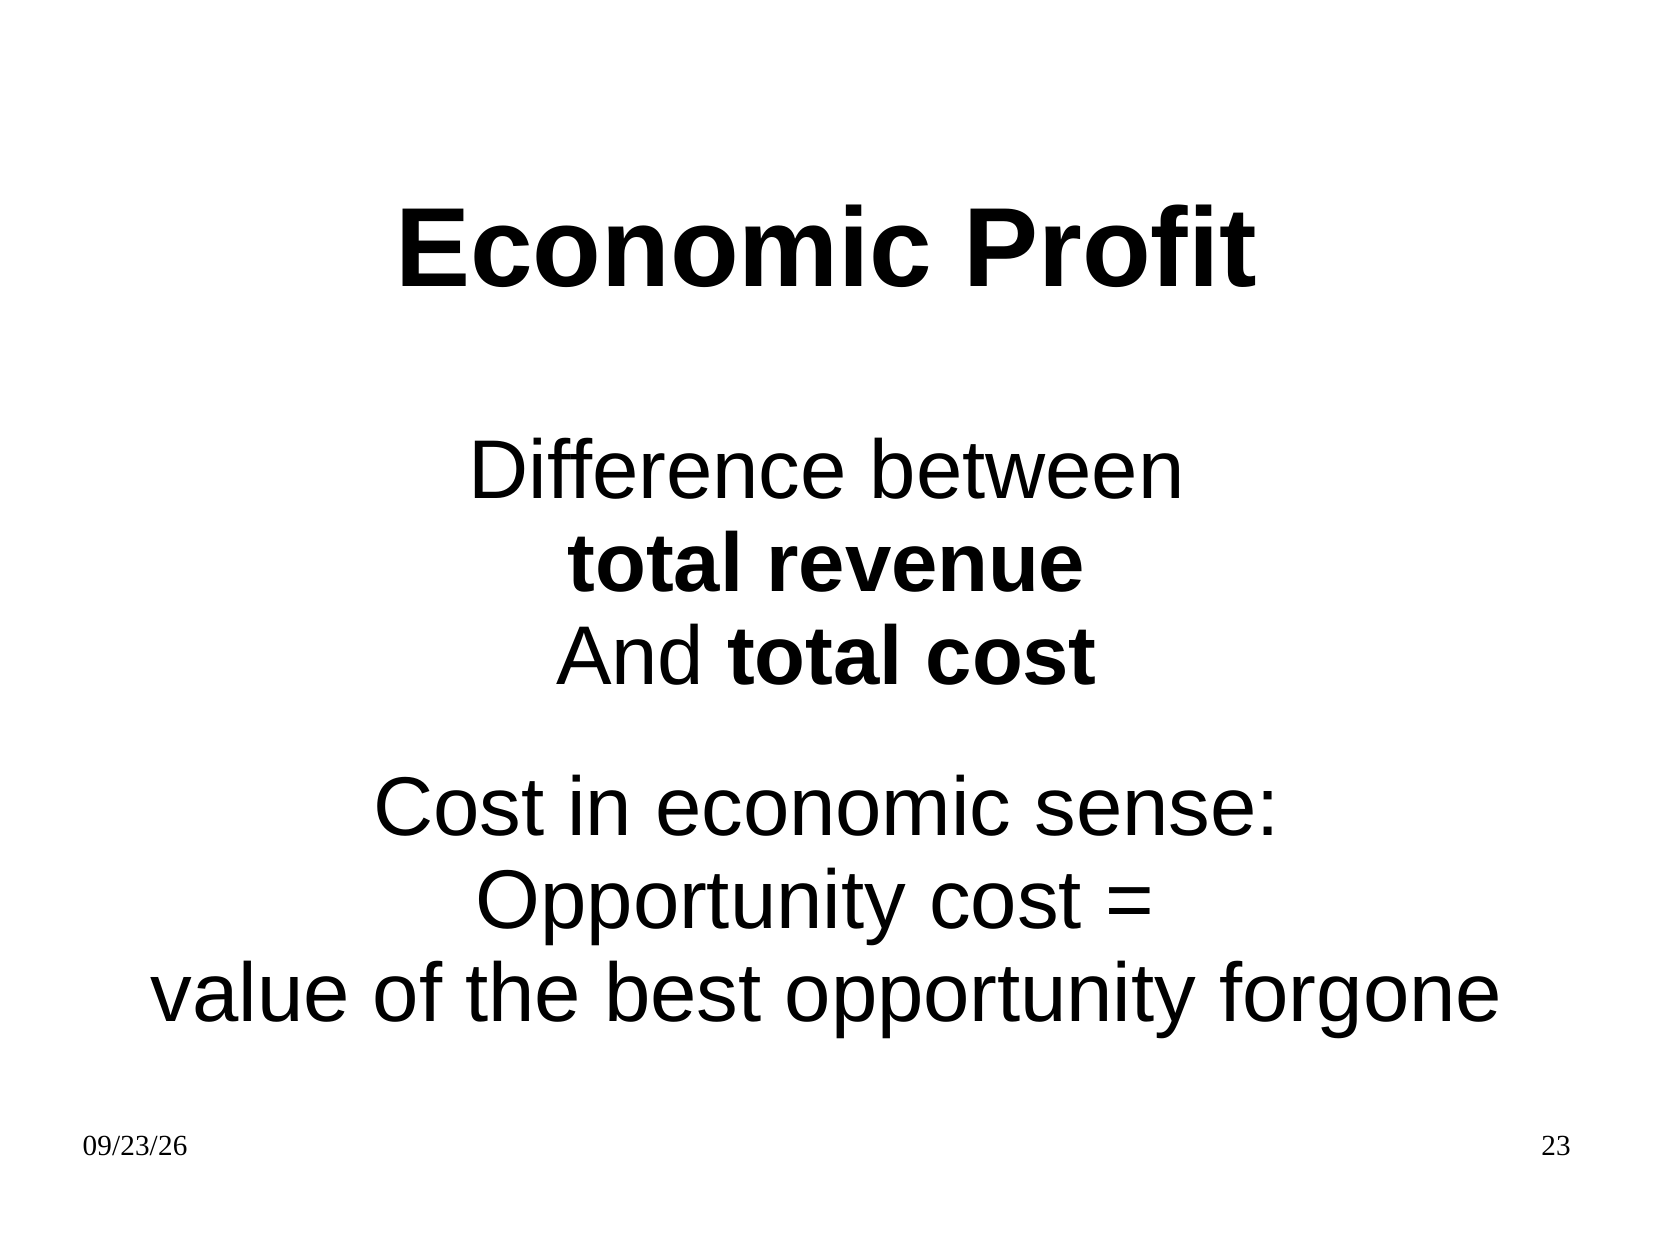

# Economic Profit
Difference between
total revenue
And total cost
Cost in economic sense:
Opportunity cost =
value of the best opportunity forgone
23